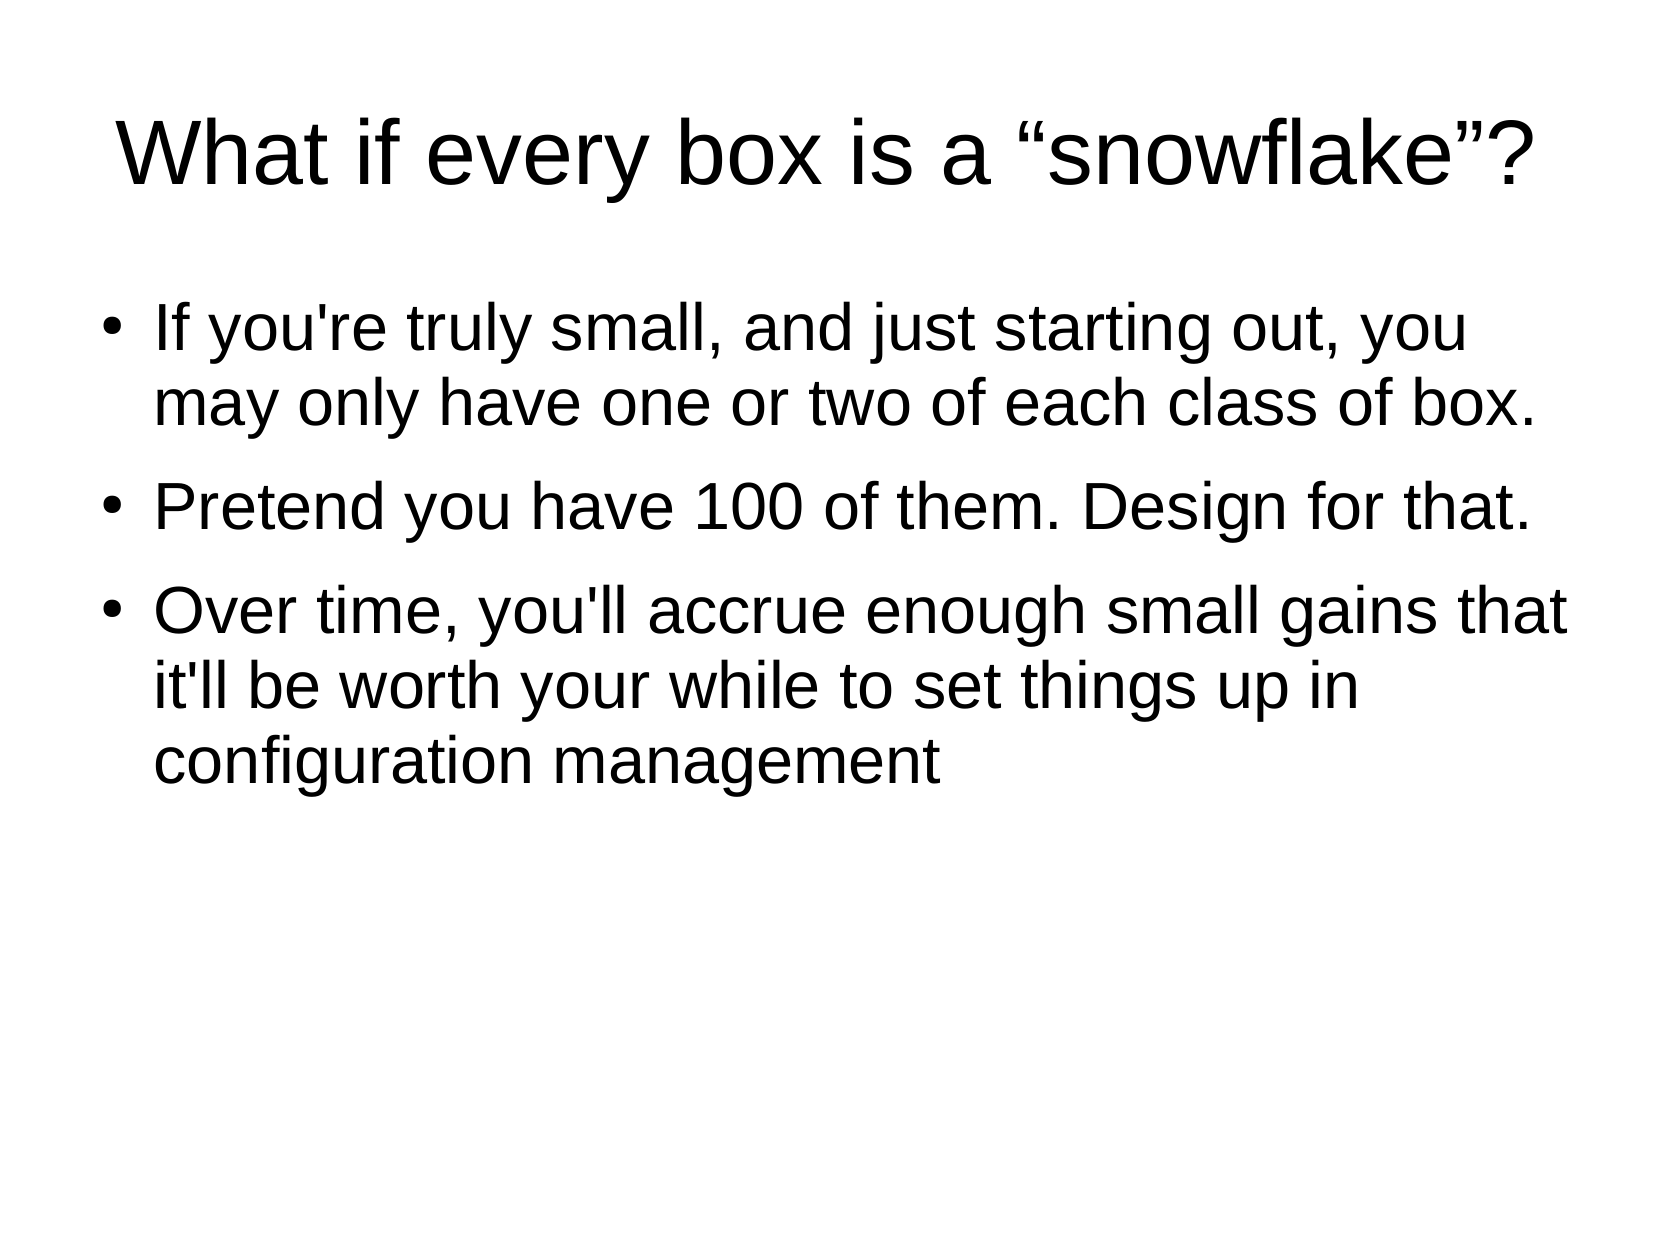

# What if every box is a “snowflake”?
If you're truly small, and just starting out, you may only have one or two of each class of box.
Pretend you have 100 of them. Design for that.
Over time, you'll accrue enough small gains that it'll be worth your while to set things up in configuration management